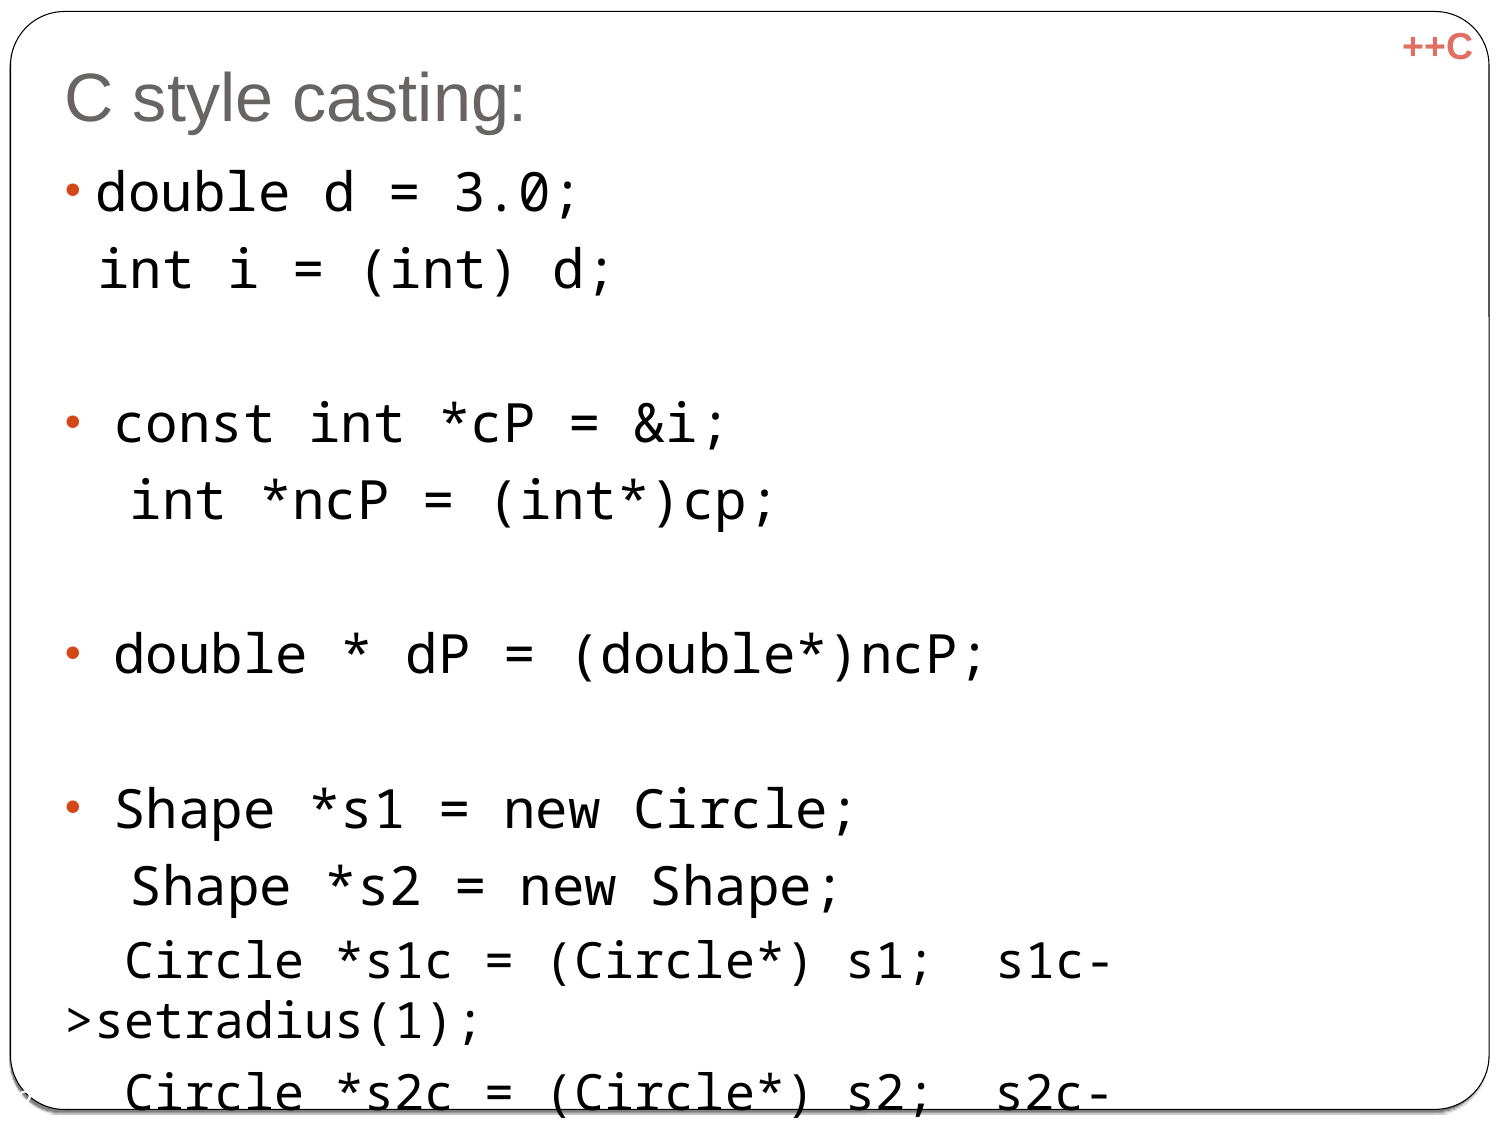

# C style casting:
 double d = 3.0;
 int i = (int) d;
 const int *cP = &i;
 int *ncP = (int*)cp;
 double * dP = (double*)ncP;
 Shape *s1 = new Circle;
 Shape *s2 = new Shape;
 Circle *s1c = (Circle*) s1; s1c->setradius(1);
 Circle *s2c = (Circle*) s2; s2c->setradius(1);